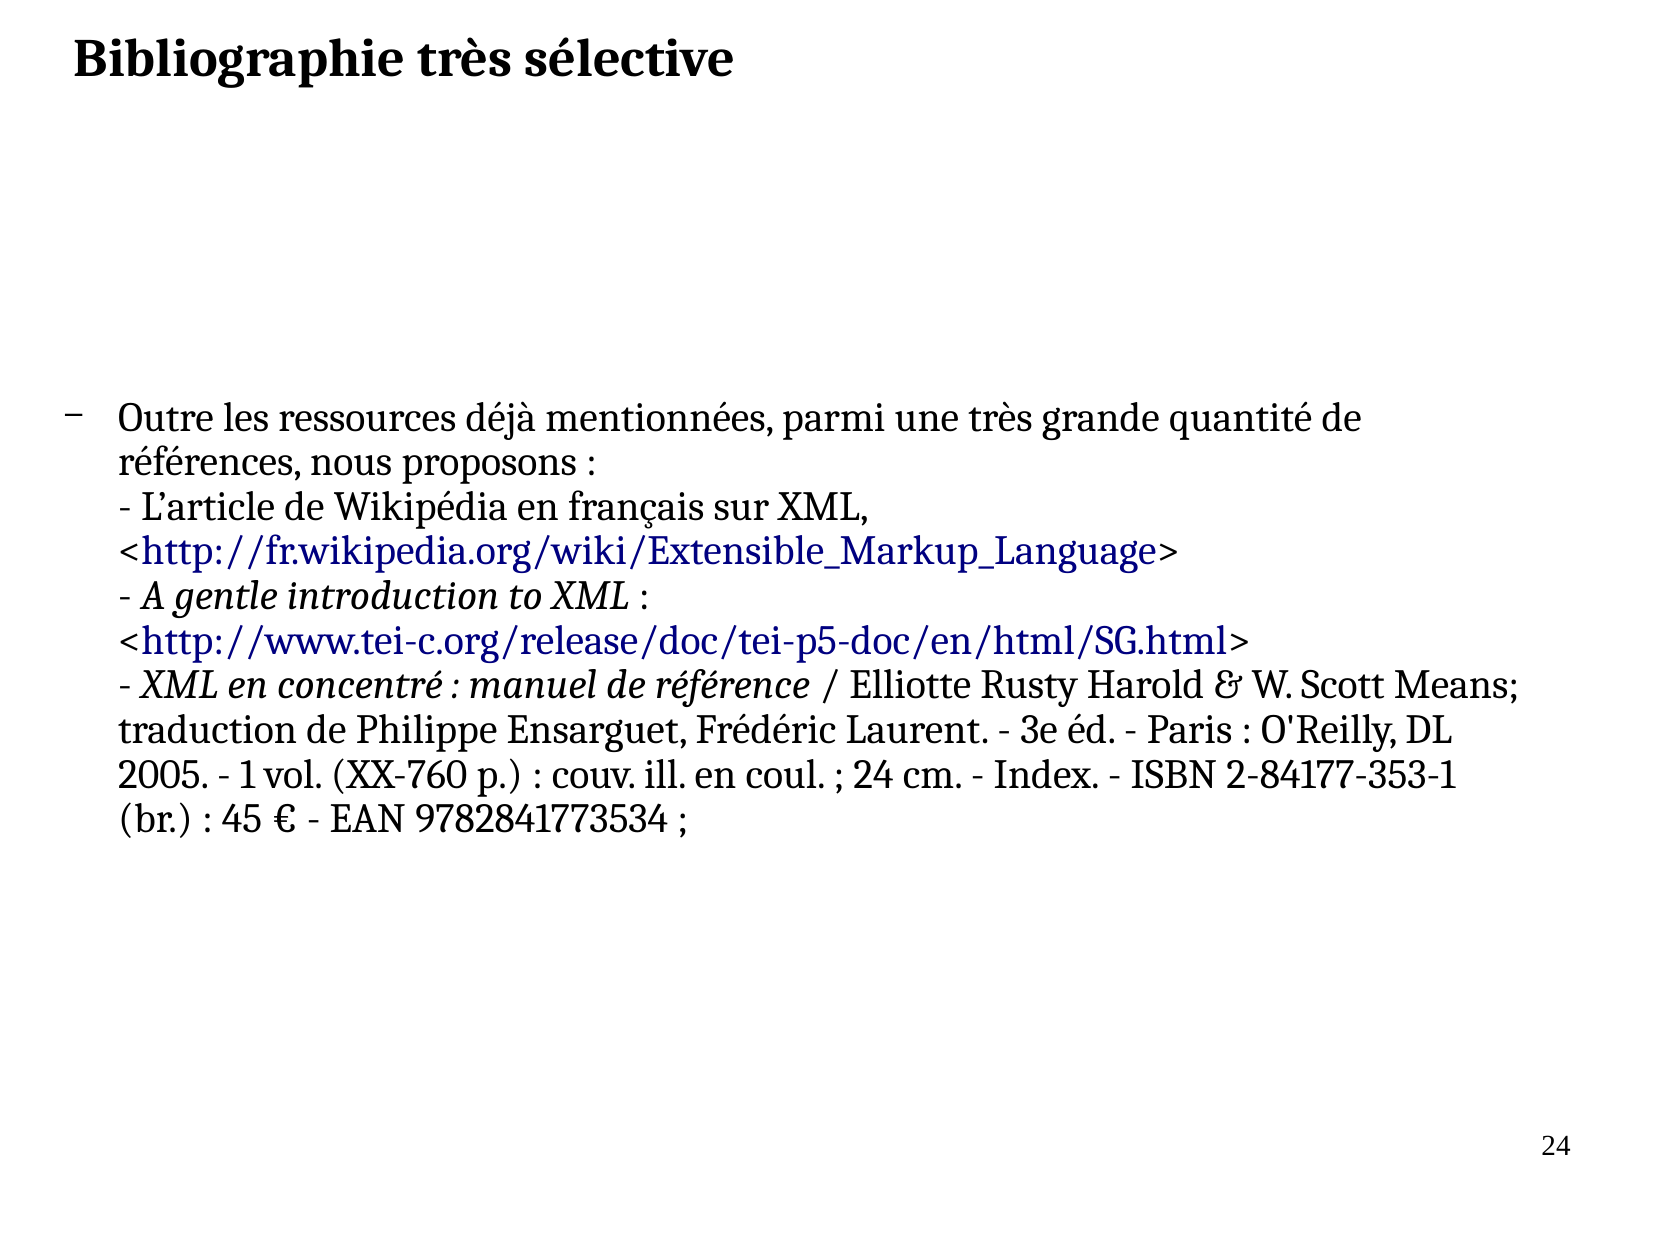

# Bibliographie très sélective
Outre les ressources déjà mentionnées, parmi une très grande quantité de références, nous proposons :
- L’article de Wikipédia en français sur XML,
<http://fr.wikipedia.org/wiki/Extensible_Markup_Language>
- A gentle introduction to XML :
<http://www.tei-c.org/release/doc/tei-p5-doc/en/html/SG.html>
- XML en concentré : manuel de référence / Elliotte Rusty Harold & W. Scott Means; traduction de Philippe Ensarguet, Frédéric Laurent. - 3e éd. - Paris : O'Reilly, DL 2005. - 1 vol. (XX-760 p.) : couv. ill. en coul. ; 24 cm. - Index. - ISBN 2-84177-353-1 (br.) : 45 € - EAN 9782841773534 ;
24